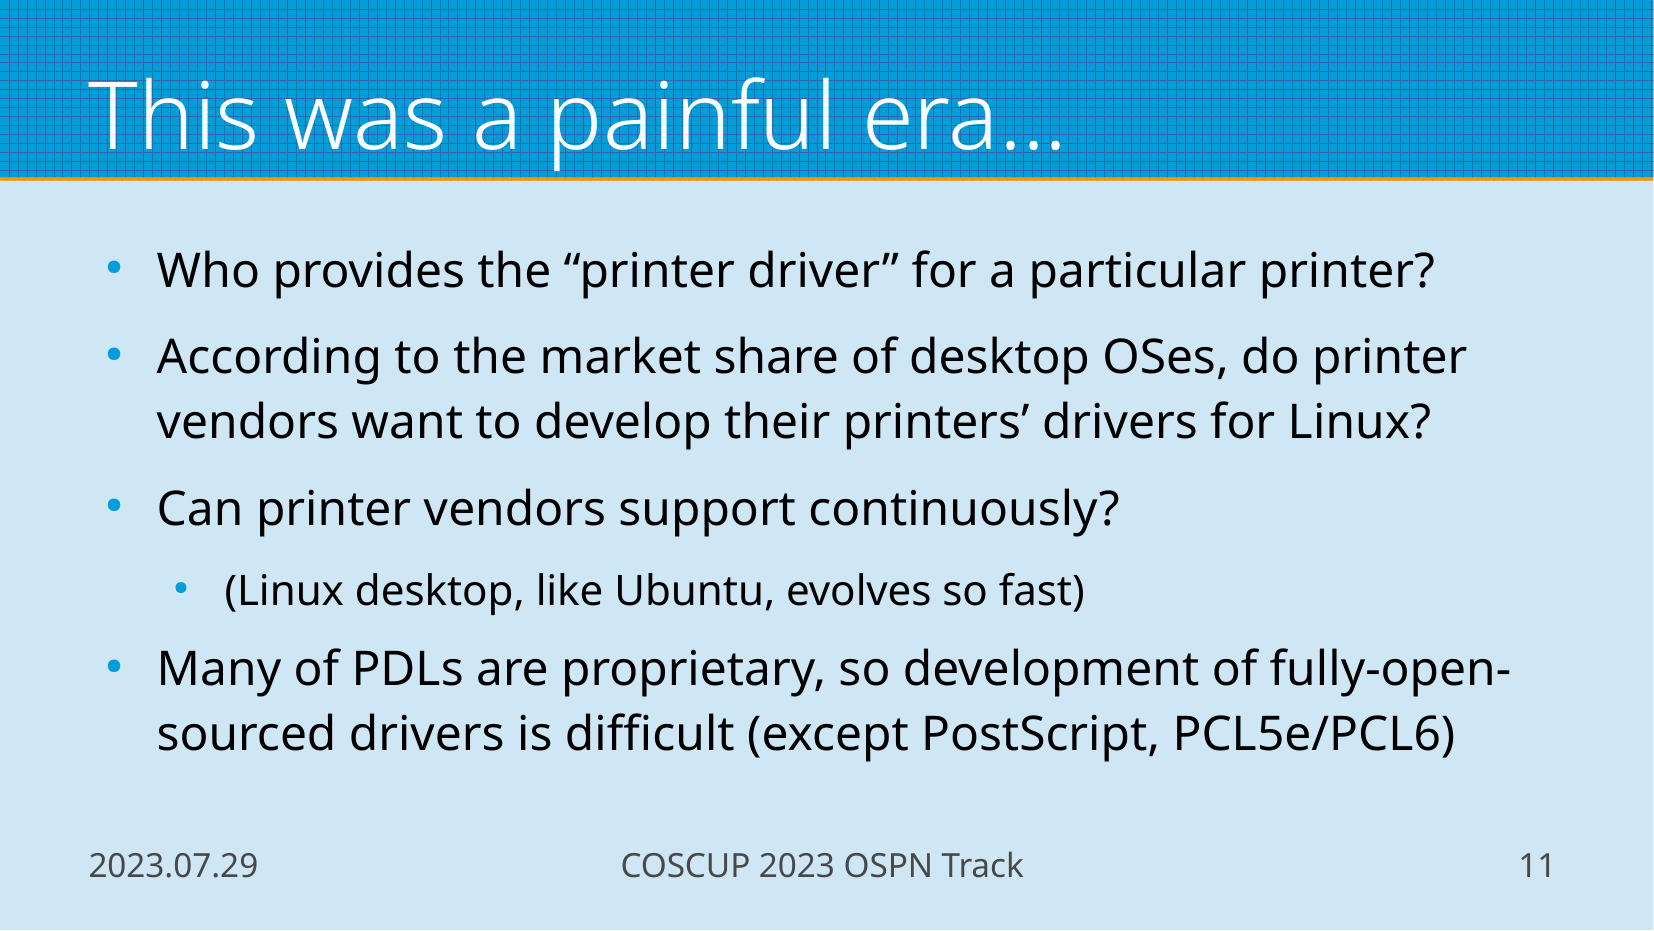

# This was a painful era...
Who provides the “printer driver” for a particular printer?
According to the market share of desktop OSes, do printer vendors want to develop their printers’ drivers for Linux?
Can printer vendors support continuously?
(Linux desktop, like Ubuntu, evolves so fast)
Many of PDLs are proprietary, so development of fully-open-sourced drivers is difficult (except PostScript, PCL5e/PCL6)
2023.07.29
COSCUP 2023 OSPN Track
11